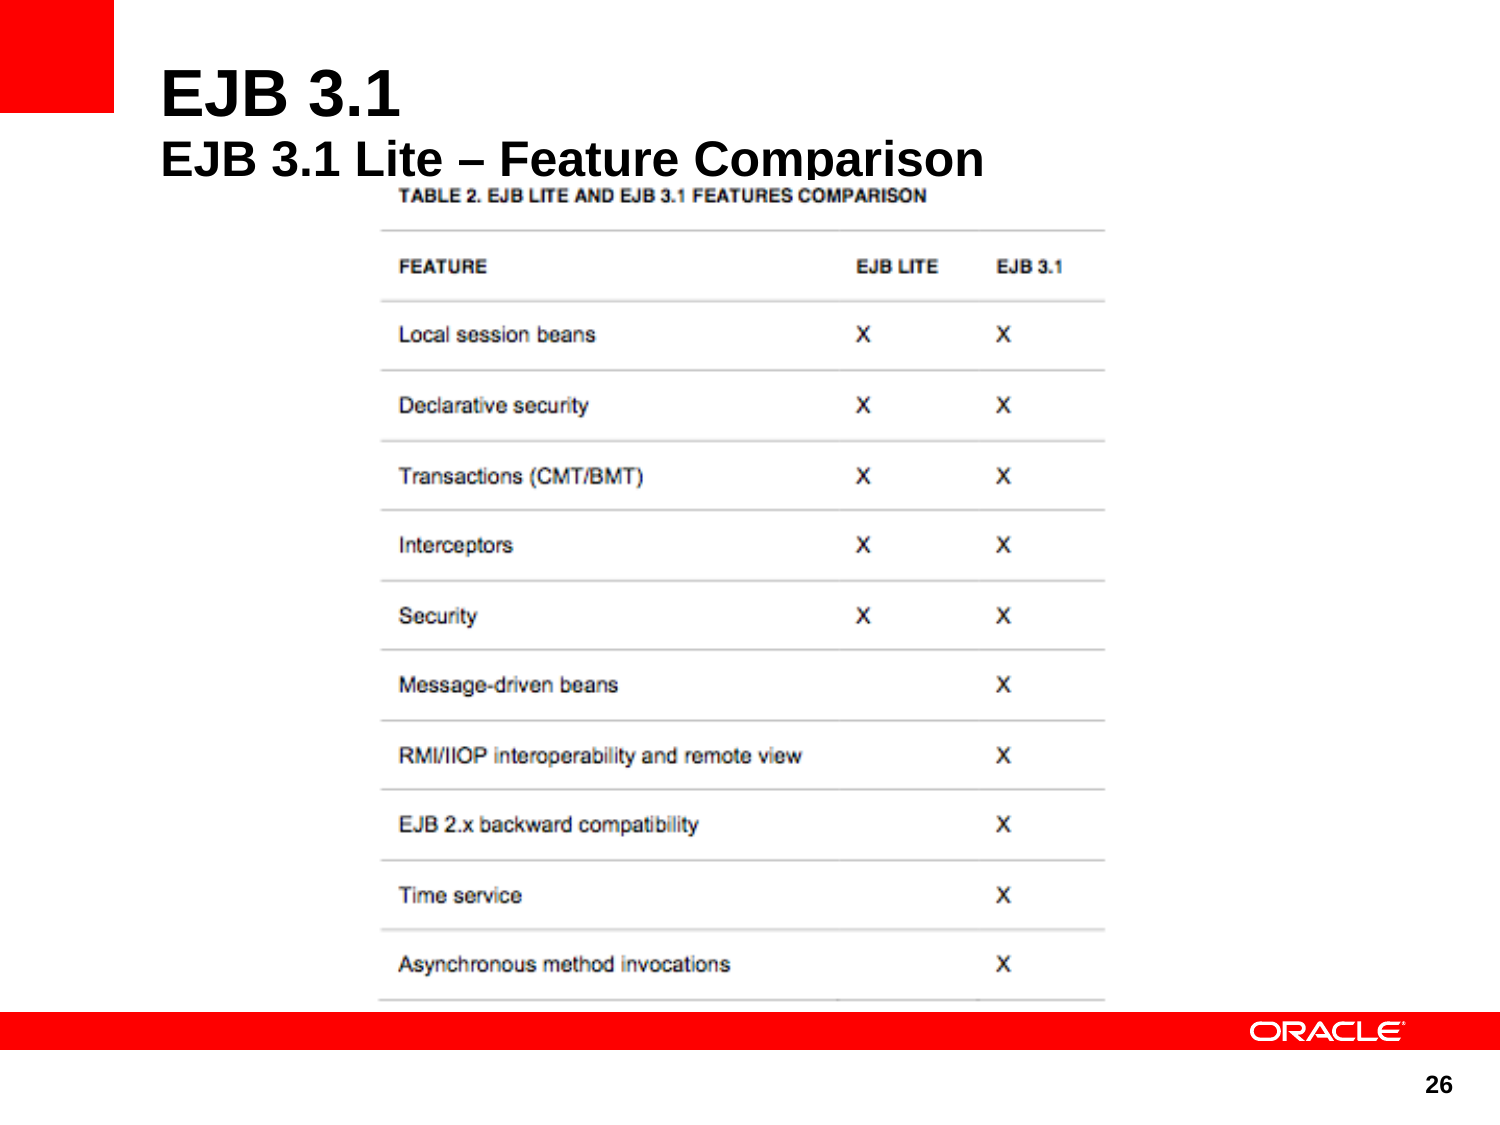

# EJB 3.1 EJB 3.1 Lite – Feature Comparison